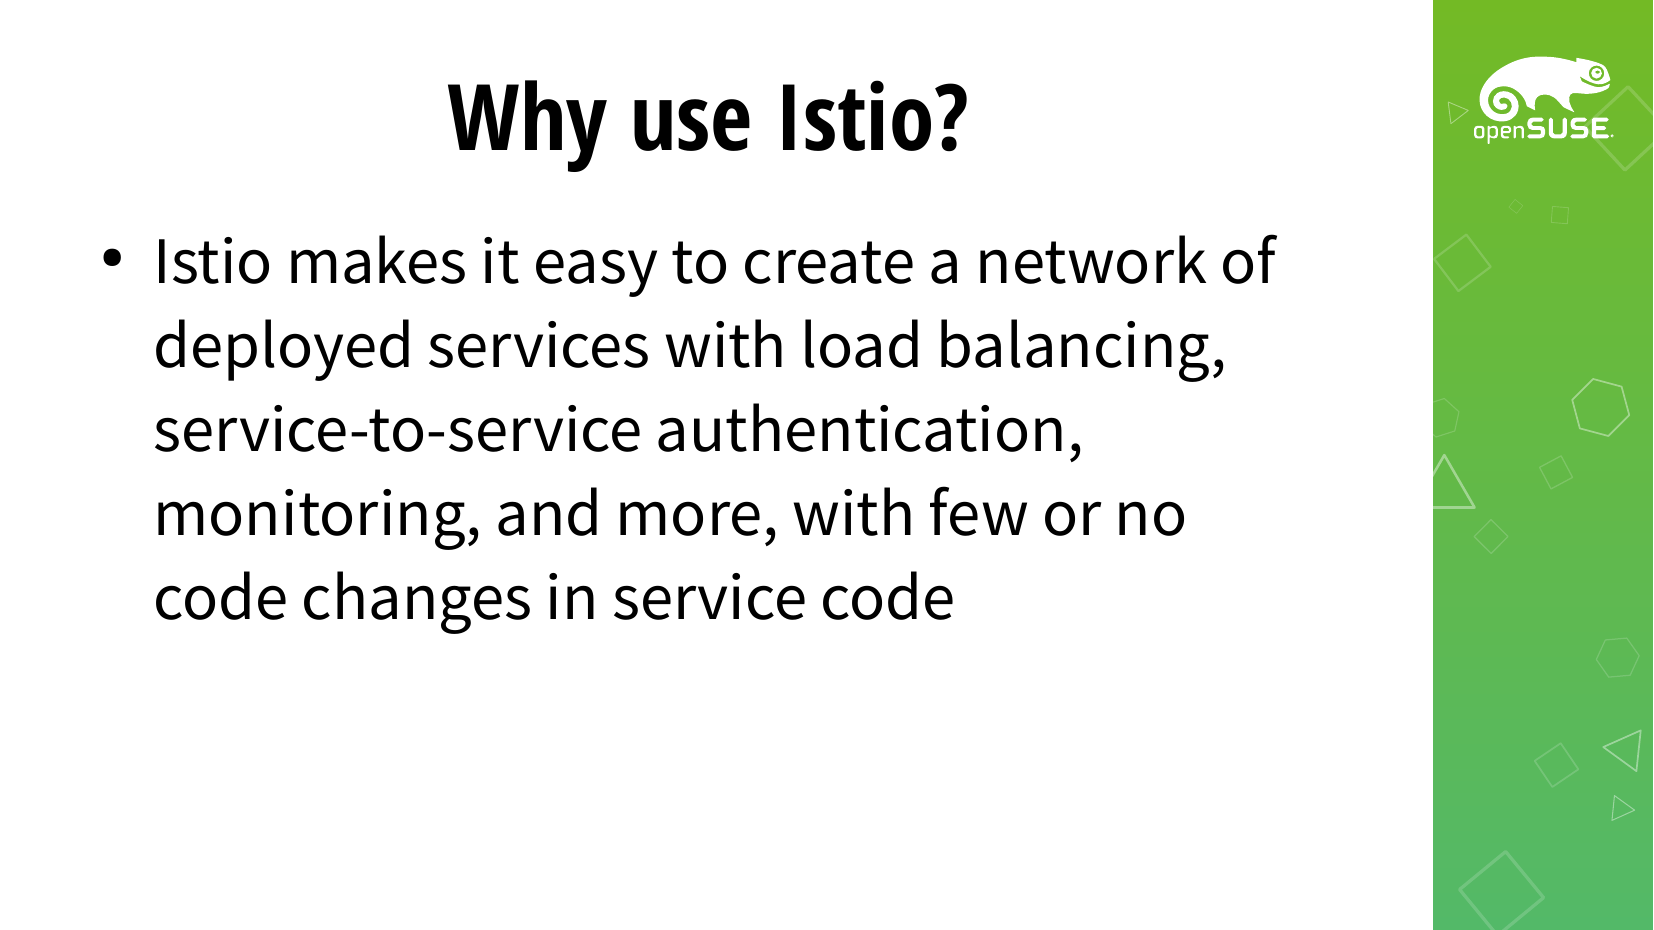

# Why use Istio?
Istio makes it easy to create a network of deployed services with load balancing, service-to-service authentication, monitoring, and more, with few or no code changes in service code